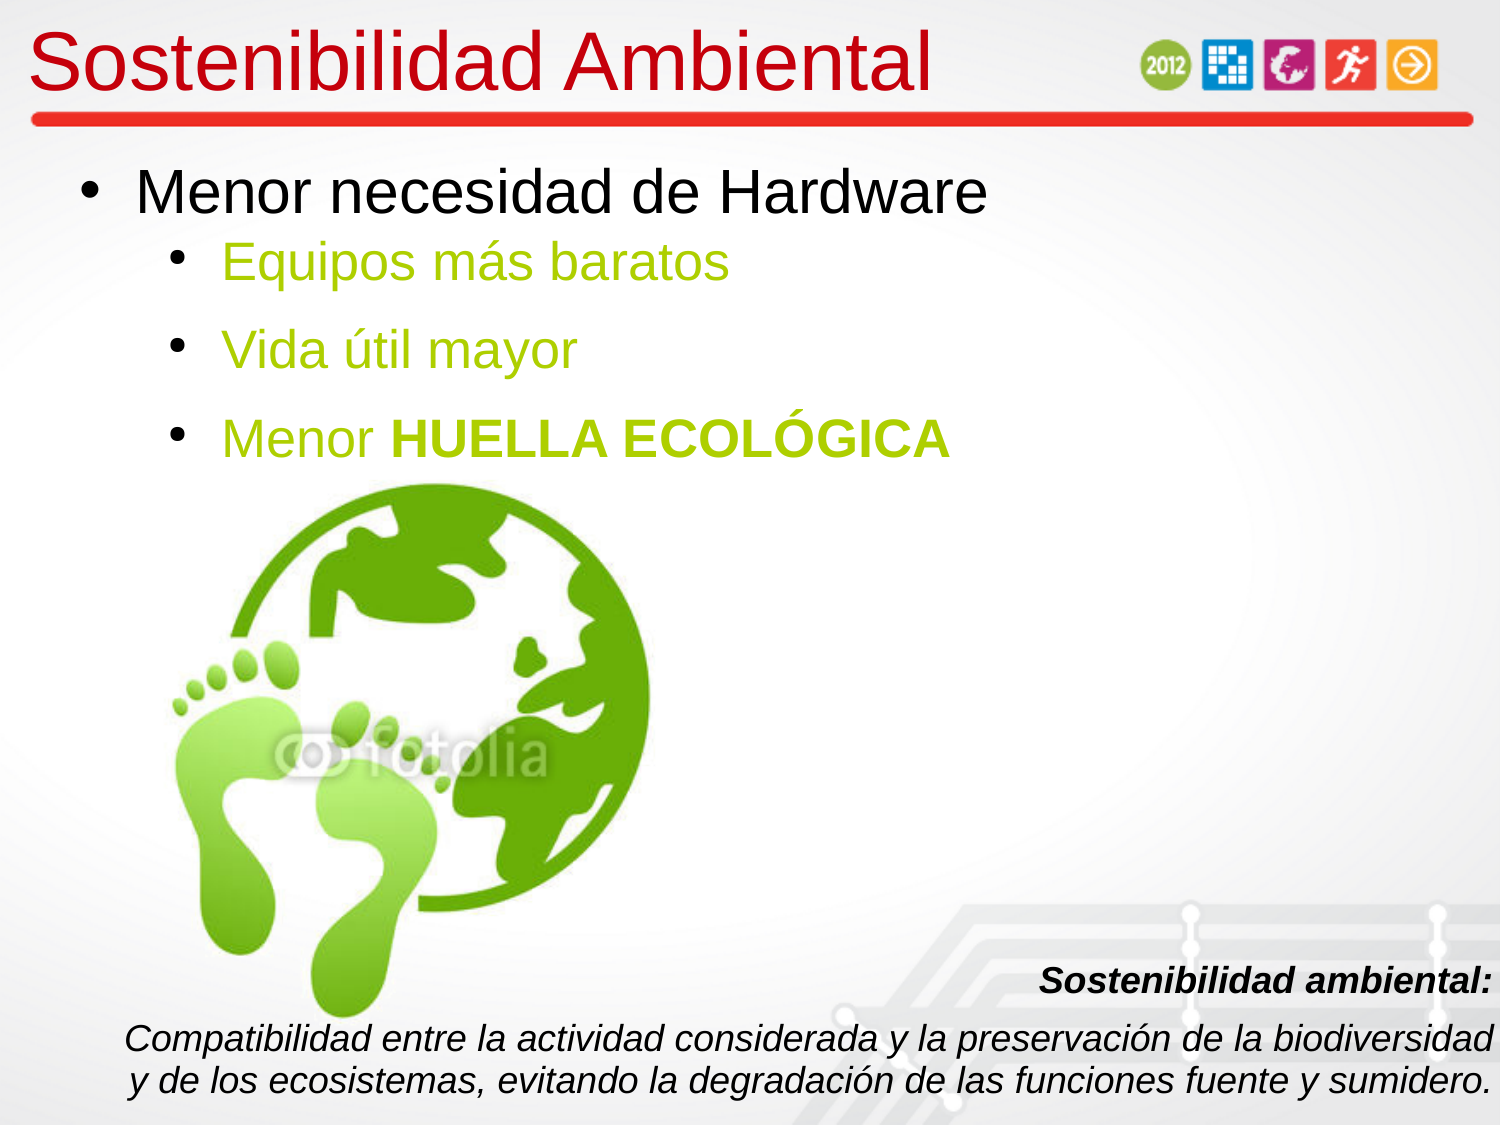

# Sostenibilidad Ambiental
Menor necesidad de Hardware
Equipos más baratos
Vida útil mayor
Menor HUELLA ECOLÓGICA
Sostenibilidad ambiental:
Compatibilidad entre la actividad considerada y la preservación de la biodiversidad y de los ecosistemas, evitando la degradación de las funciones fuente y sumidero.